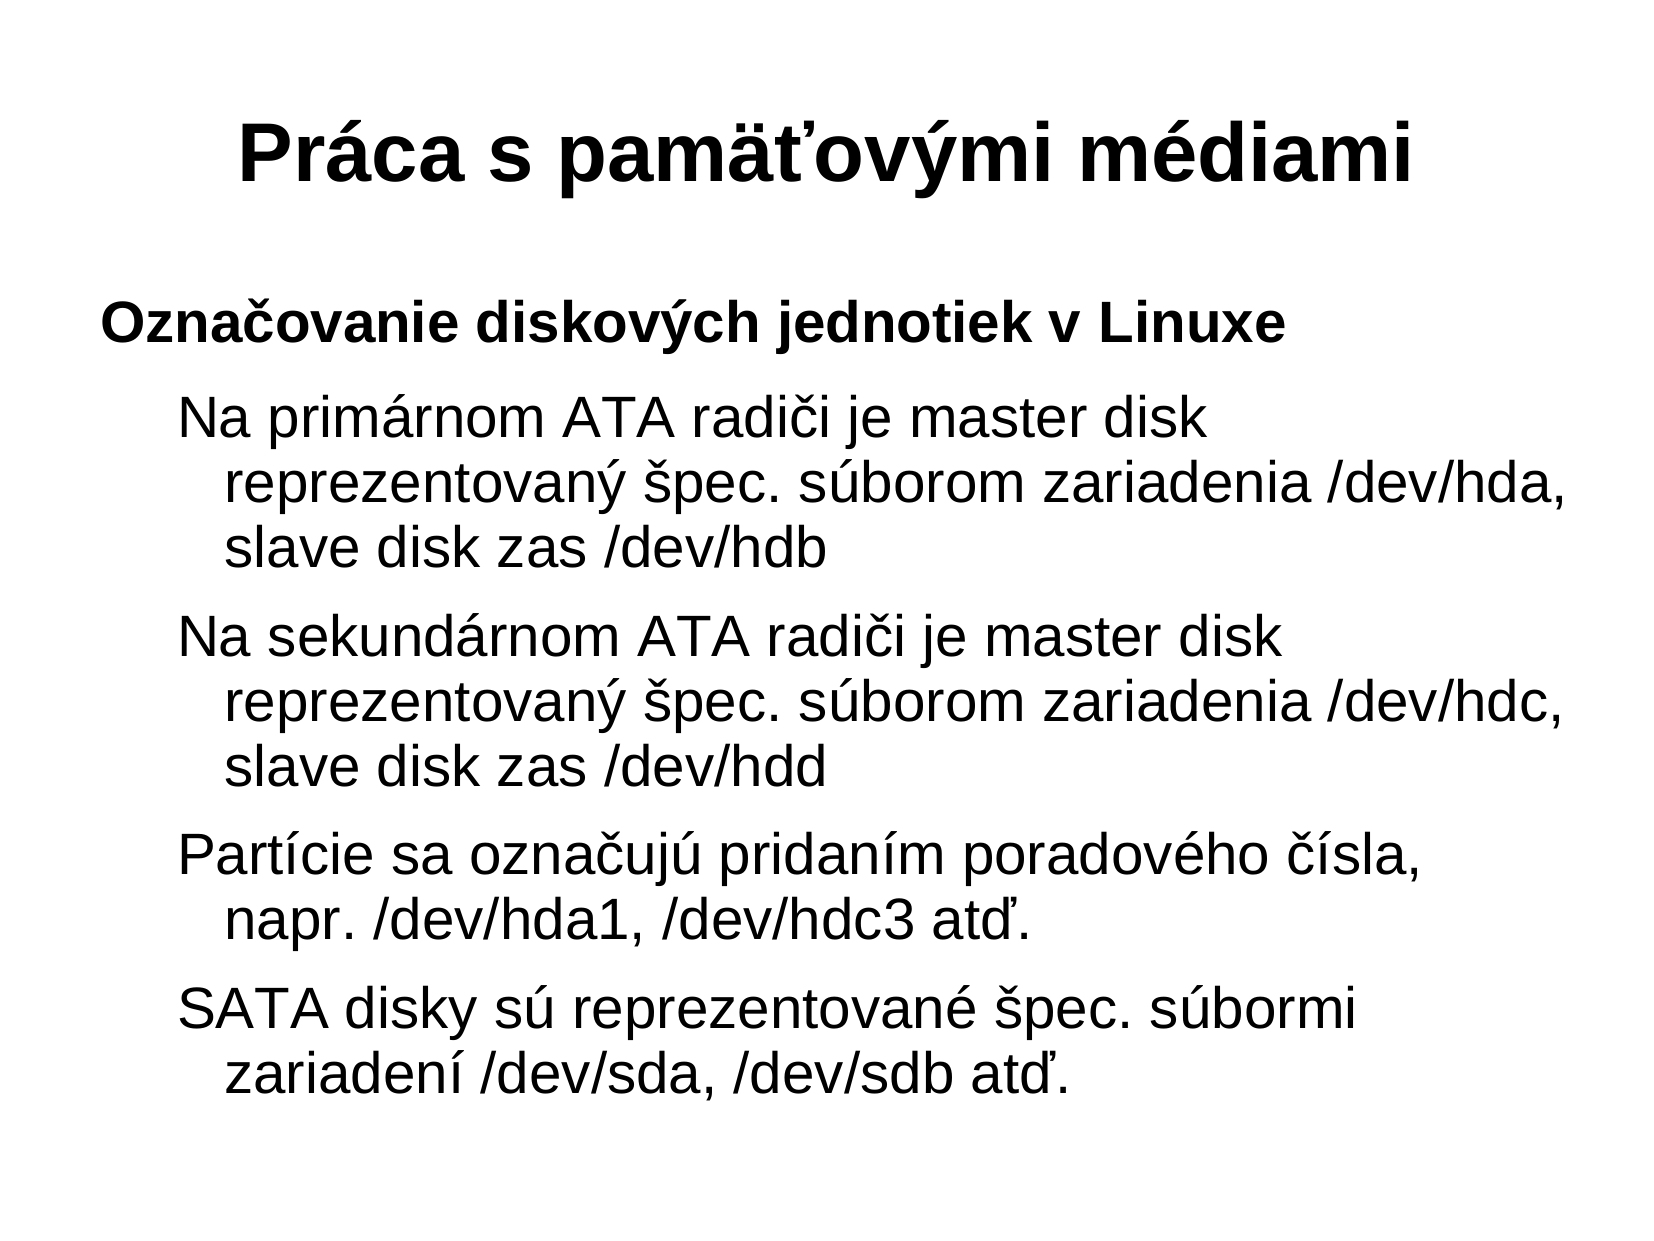

# Práca s pamäťovými médiami
Označovanie diskových jednotiek v Linuxe
Na primárnom ATA radiči je master disk reprezentovaný špec. súborom zariadenia /dev/hda, slave disk zas /dev/hdb
Na sekundárnom ATA radiči je master disk reprezentovaný špec. súborom zariadenia /dev/hdc, slave disk zas /dev/hdd
Partície sa označujú pridaním poradového čísla, napr. /dev/hda1, /dev/hdc3 atď.
SATA disky sú reprezentované špec. súbormi zariadení /dev/sda, /dev/sdb atď.